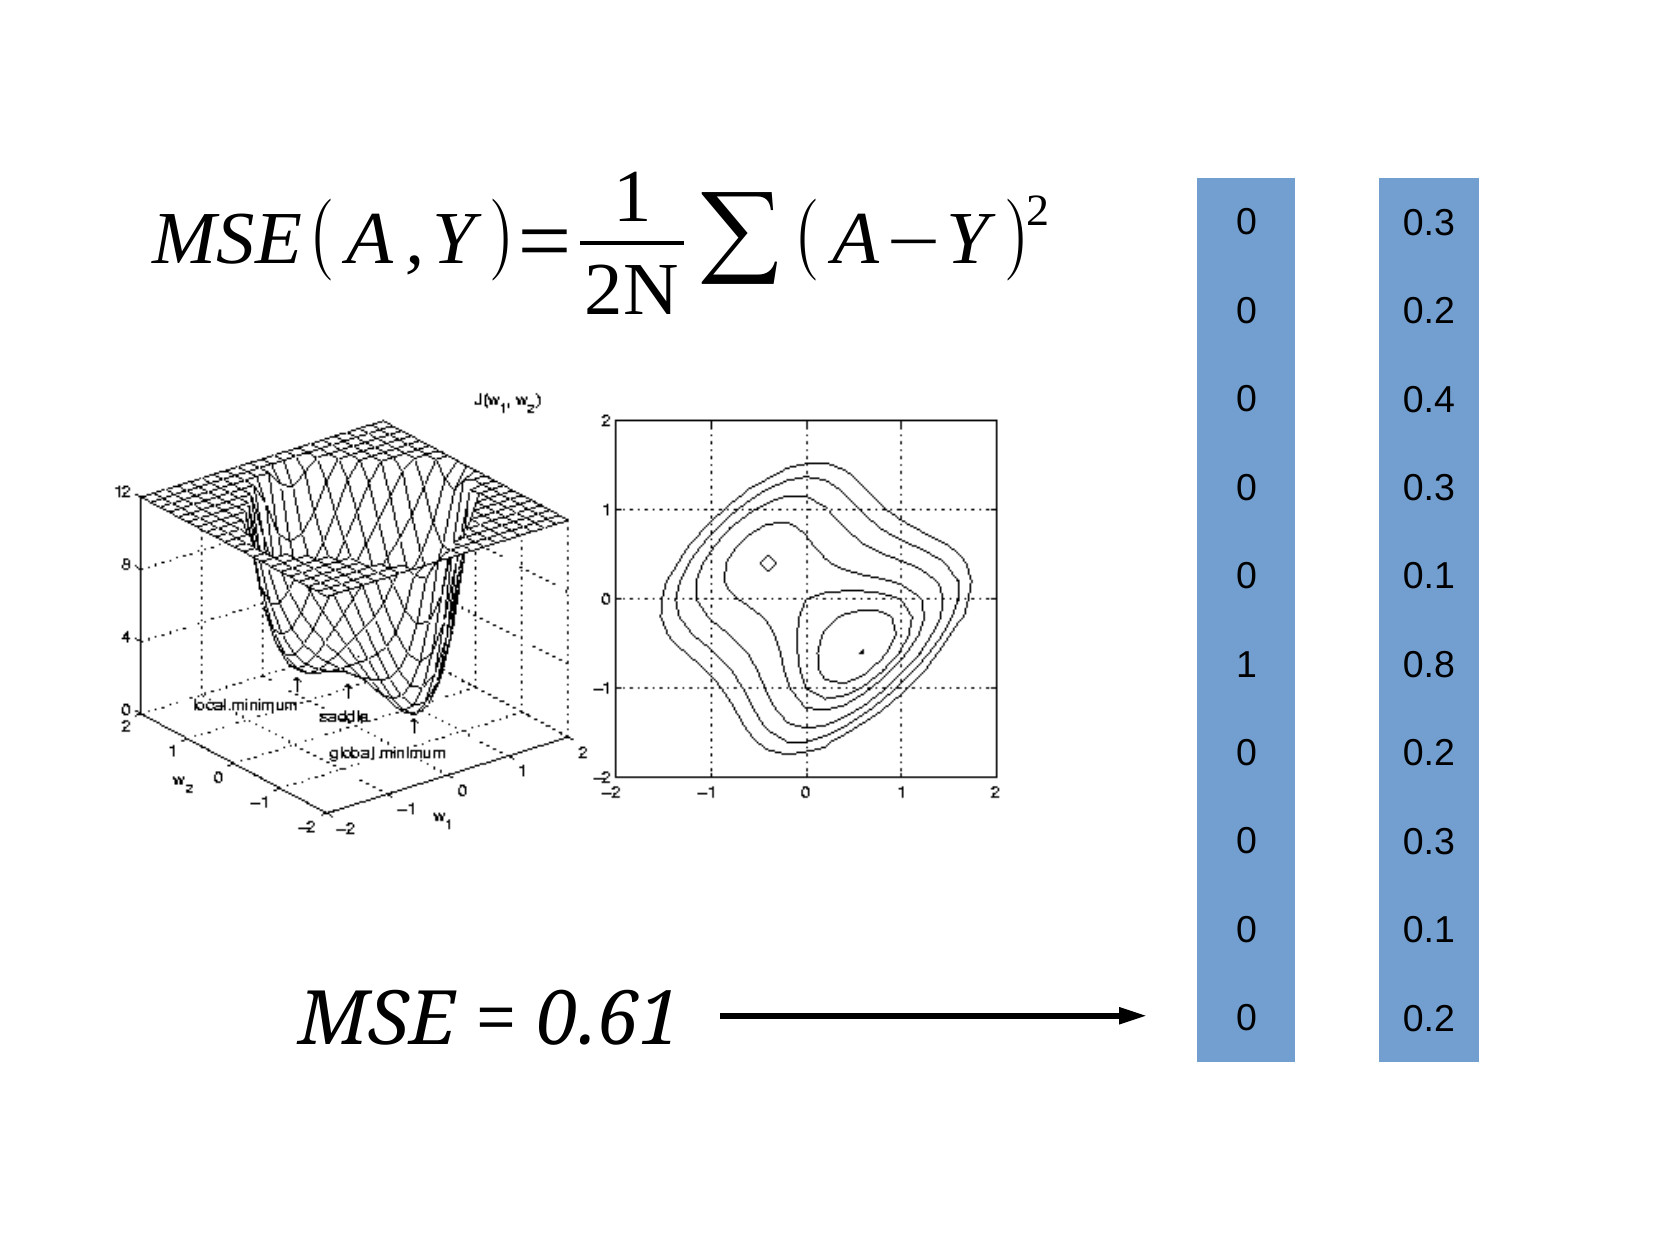

| 0 |
| --- |
| 0 |
| 0 |
| 0 |
| 0 |
| 1 |
| 0 |
| 0 |
| 0 |
| 0 |
| 0.3 |
| --- |
| 0.2 |
| 0.4 |
| 0.3 |
| 0.1 |
| 0.8 |
| 0.2 |
| 0.3 |
| 0.1 |
| 0.2 |
MSE = 0.61